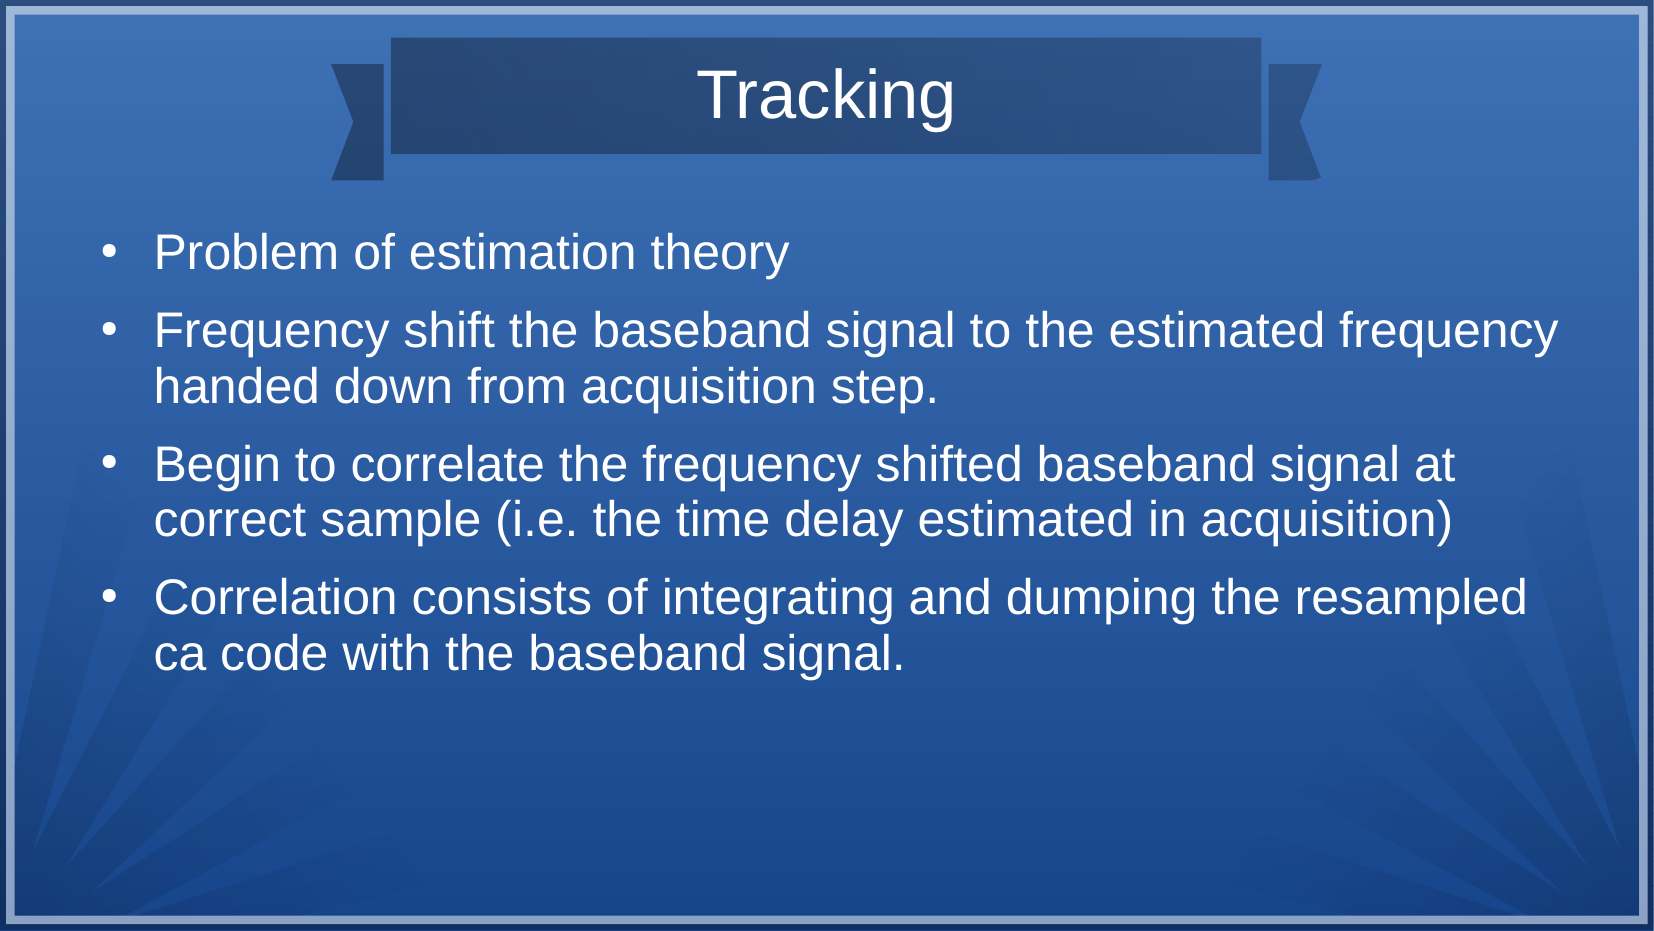

# Tracking
Problem of estimation theory
Frequency shift the baseband signal to the estimated frequency handed down from acquisition step.
Begin to correlate the frequency shifted baseband signal at correct sample (i.e. the time delay estimated in acquisition)
Correlation consists of integrating and dumping the resampled ca code with the baseband signal.